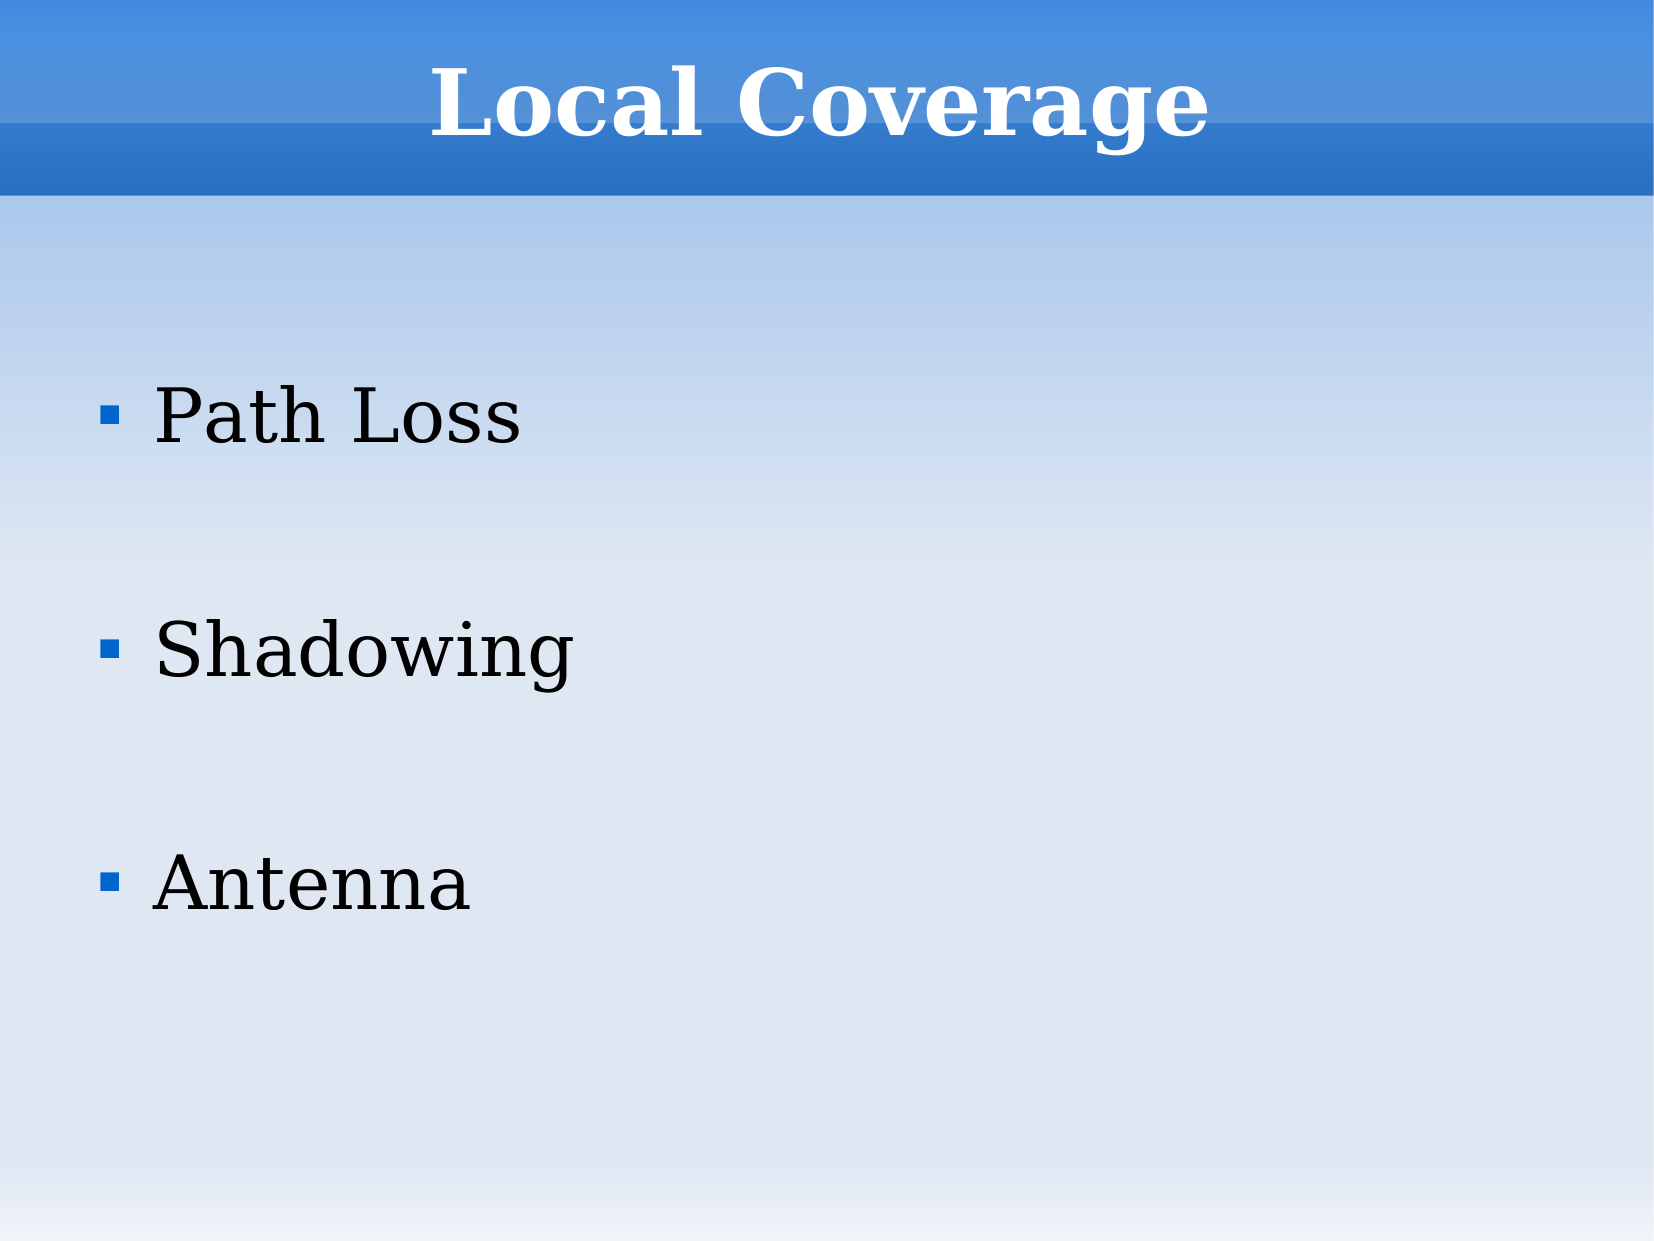

# Local Coverage
Path Loss
Shadowing
Antenna